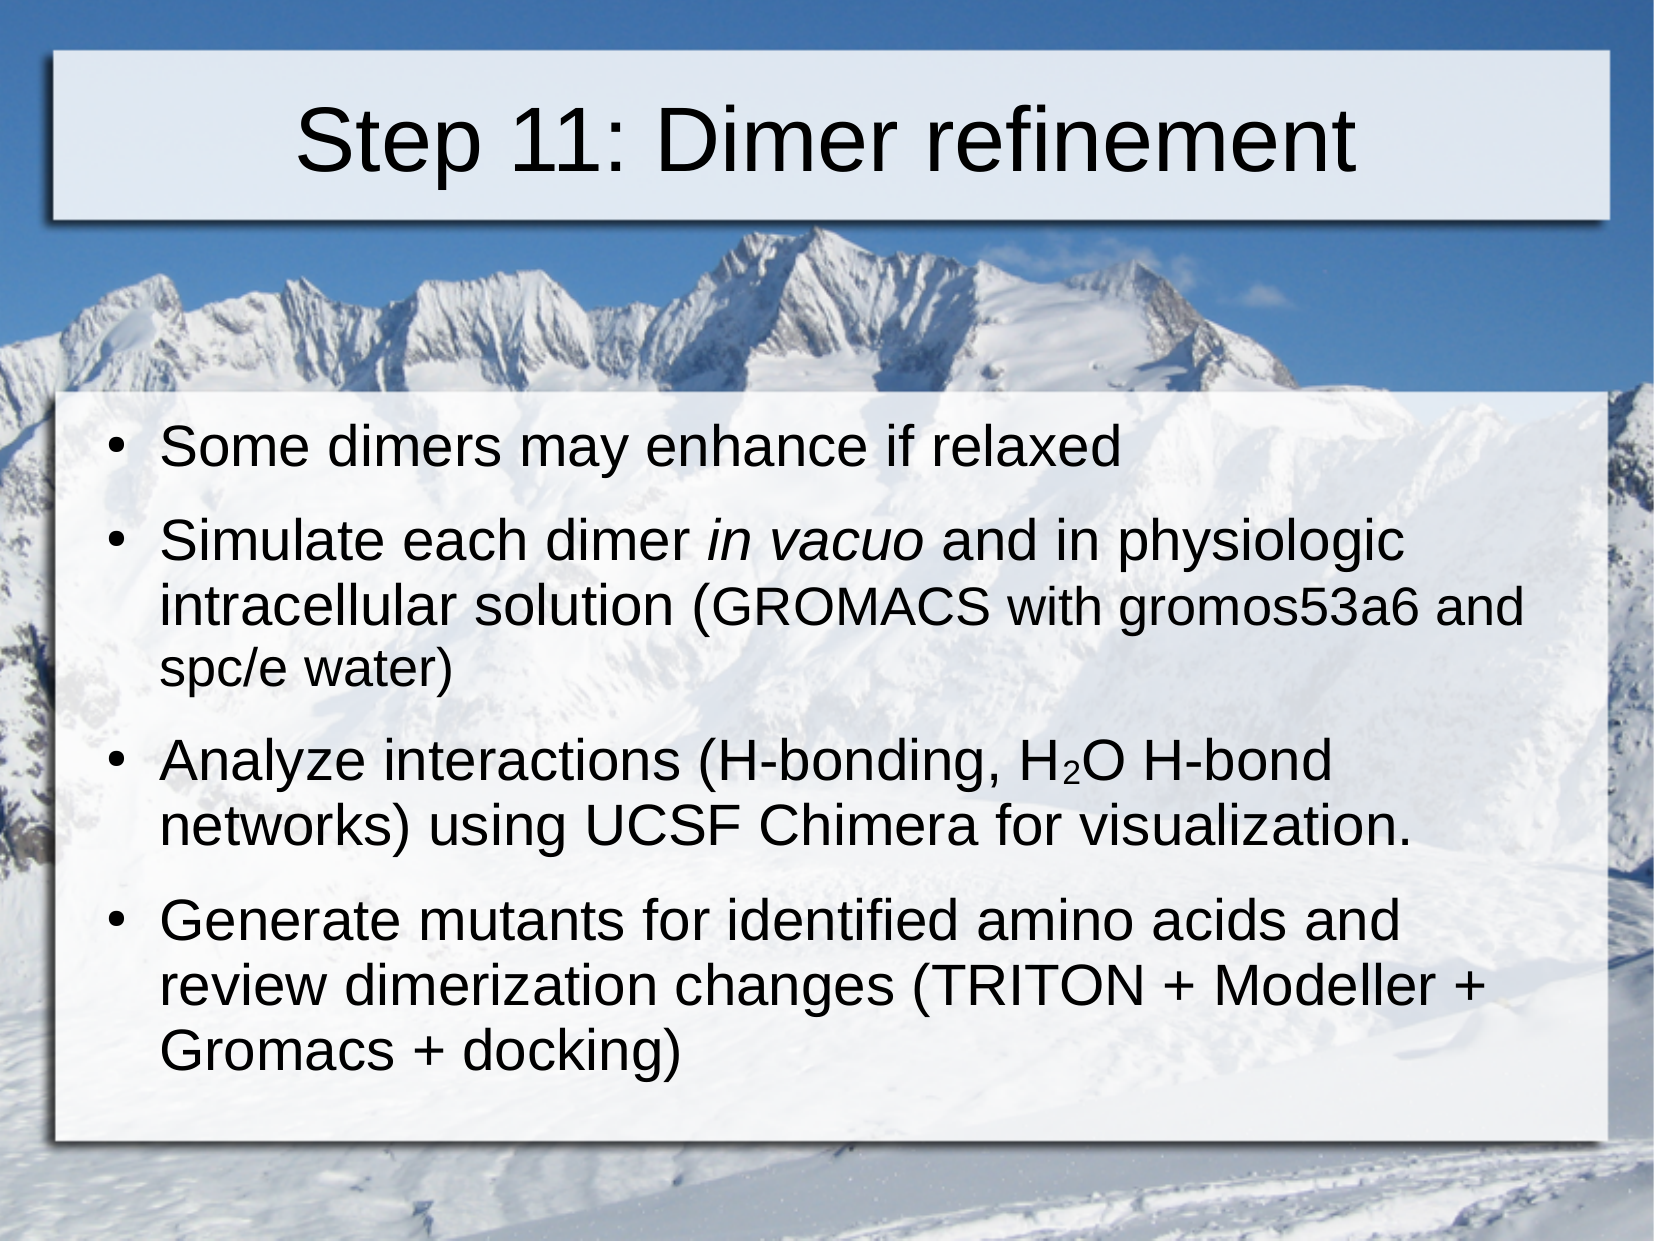

# Step 11: Dimer refinement
Some dimers may enhance if relaxed
Simulate each dimer in vacuo and in physiologic intracellular solution (GROMACS with gromos53a6 and spc/e water)
Analyze interactions (H-bonding, H2O H-bond networks) using UCSF Chimera for visualization.
Generate mutants for identified amino acids and review dimerization changes (TRITON + Modeller + Gromacs + docking)